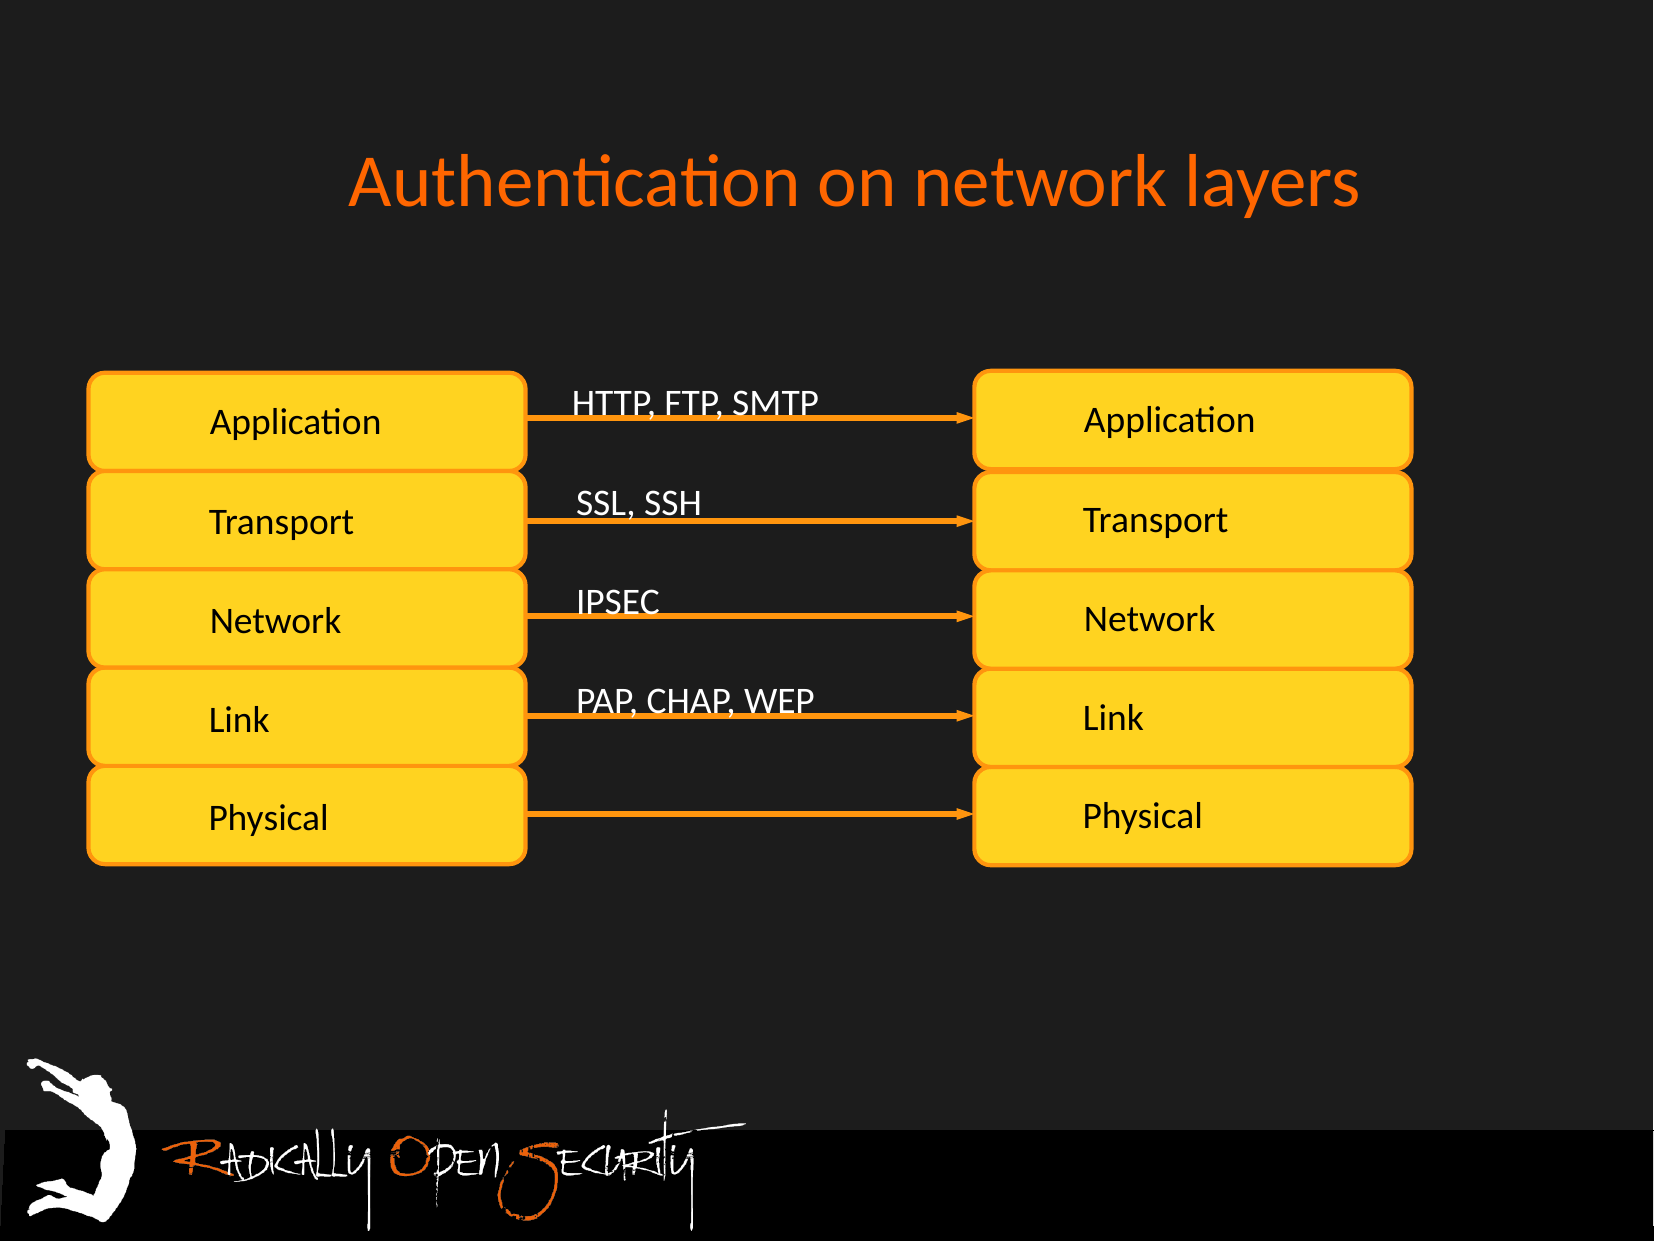

# Authentication on network layers
HTTP, FTP, SMTP
Application
Application
SSL, SSH
Transport
Transport
IPSEC
Network
Network
PAP, CHAP, WEP
Link
Link
Physical
Physical